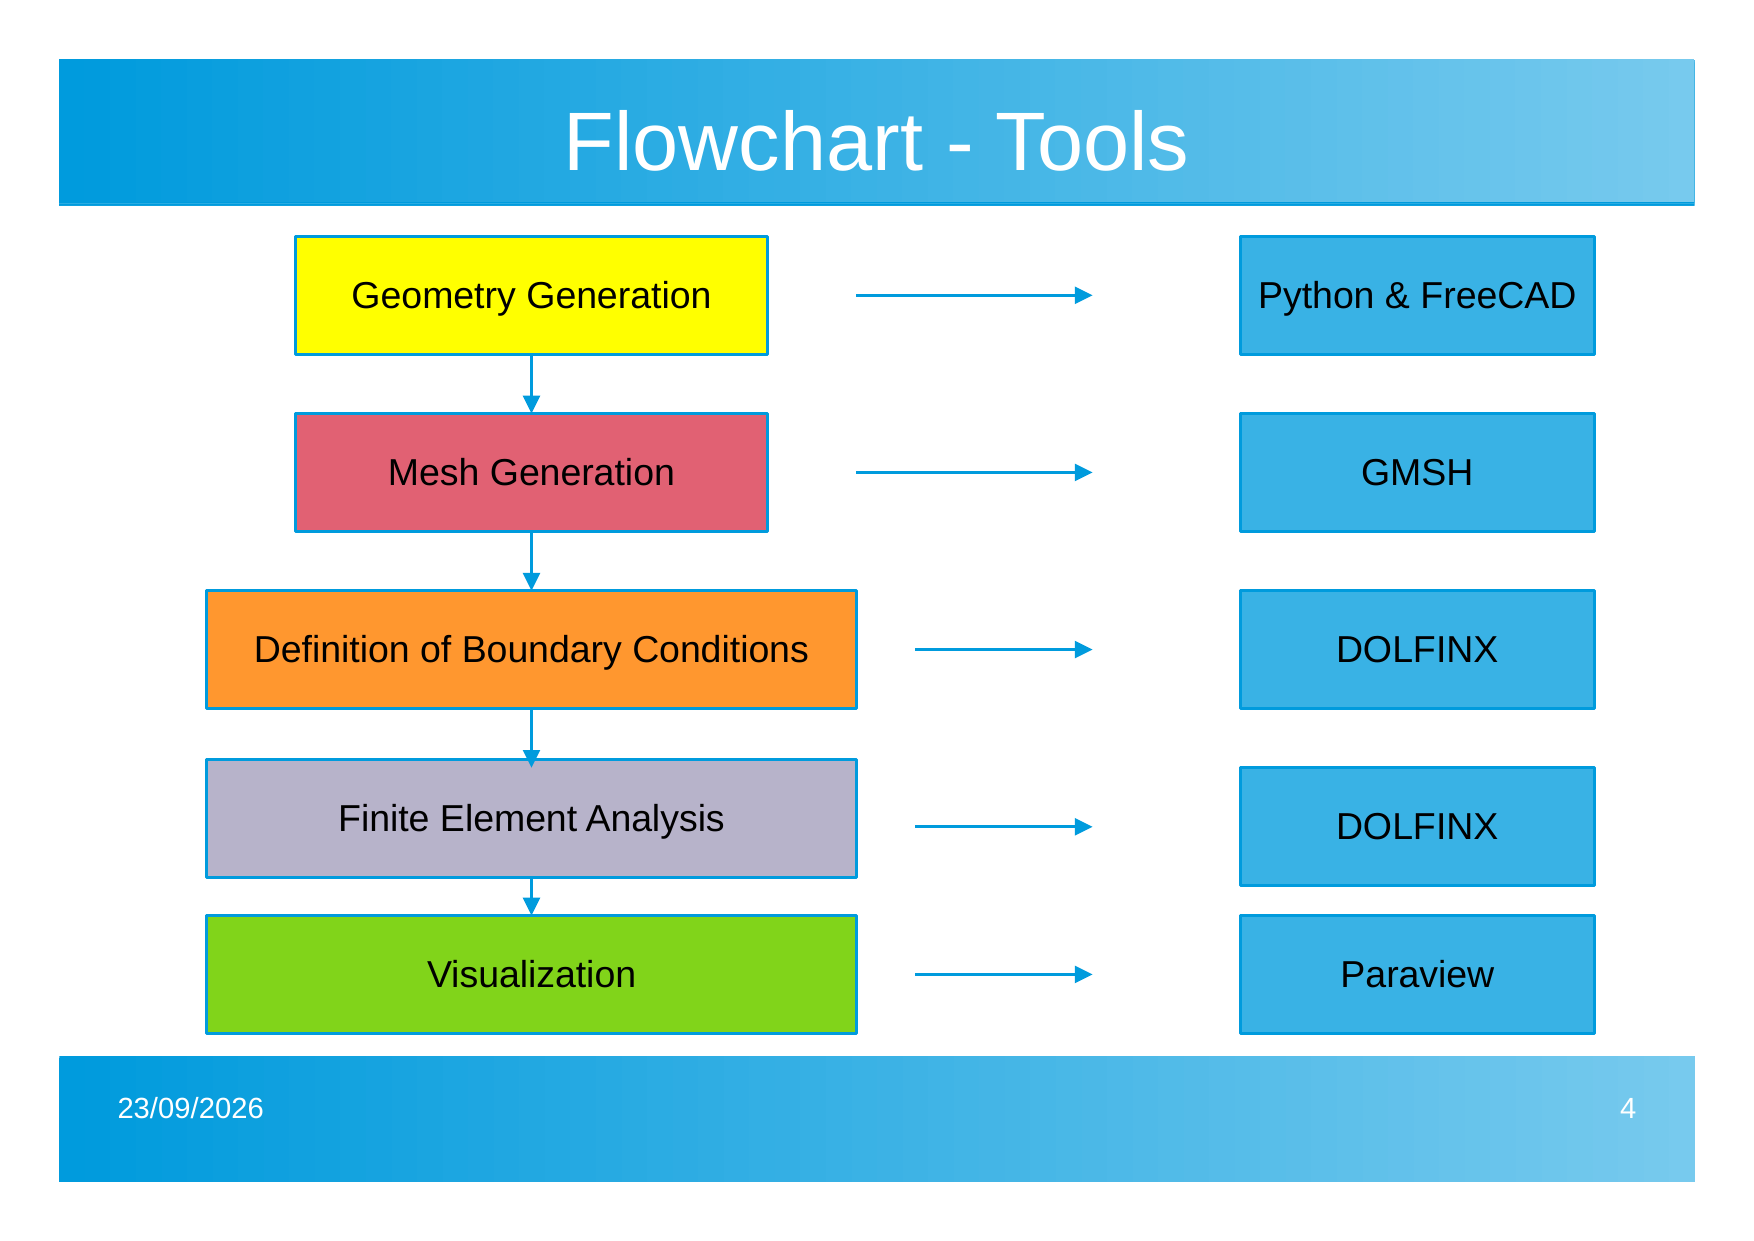

# Flowchart - Tools
Geometry Generation
Python & FreeCAD
Mesh Generation
GMSH
Definition of Boundary Conditions
DOLFINX
Finite Element Analysis
DOLFINX
Visualization
Paraview
4